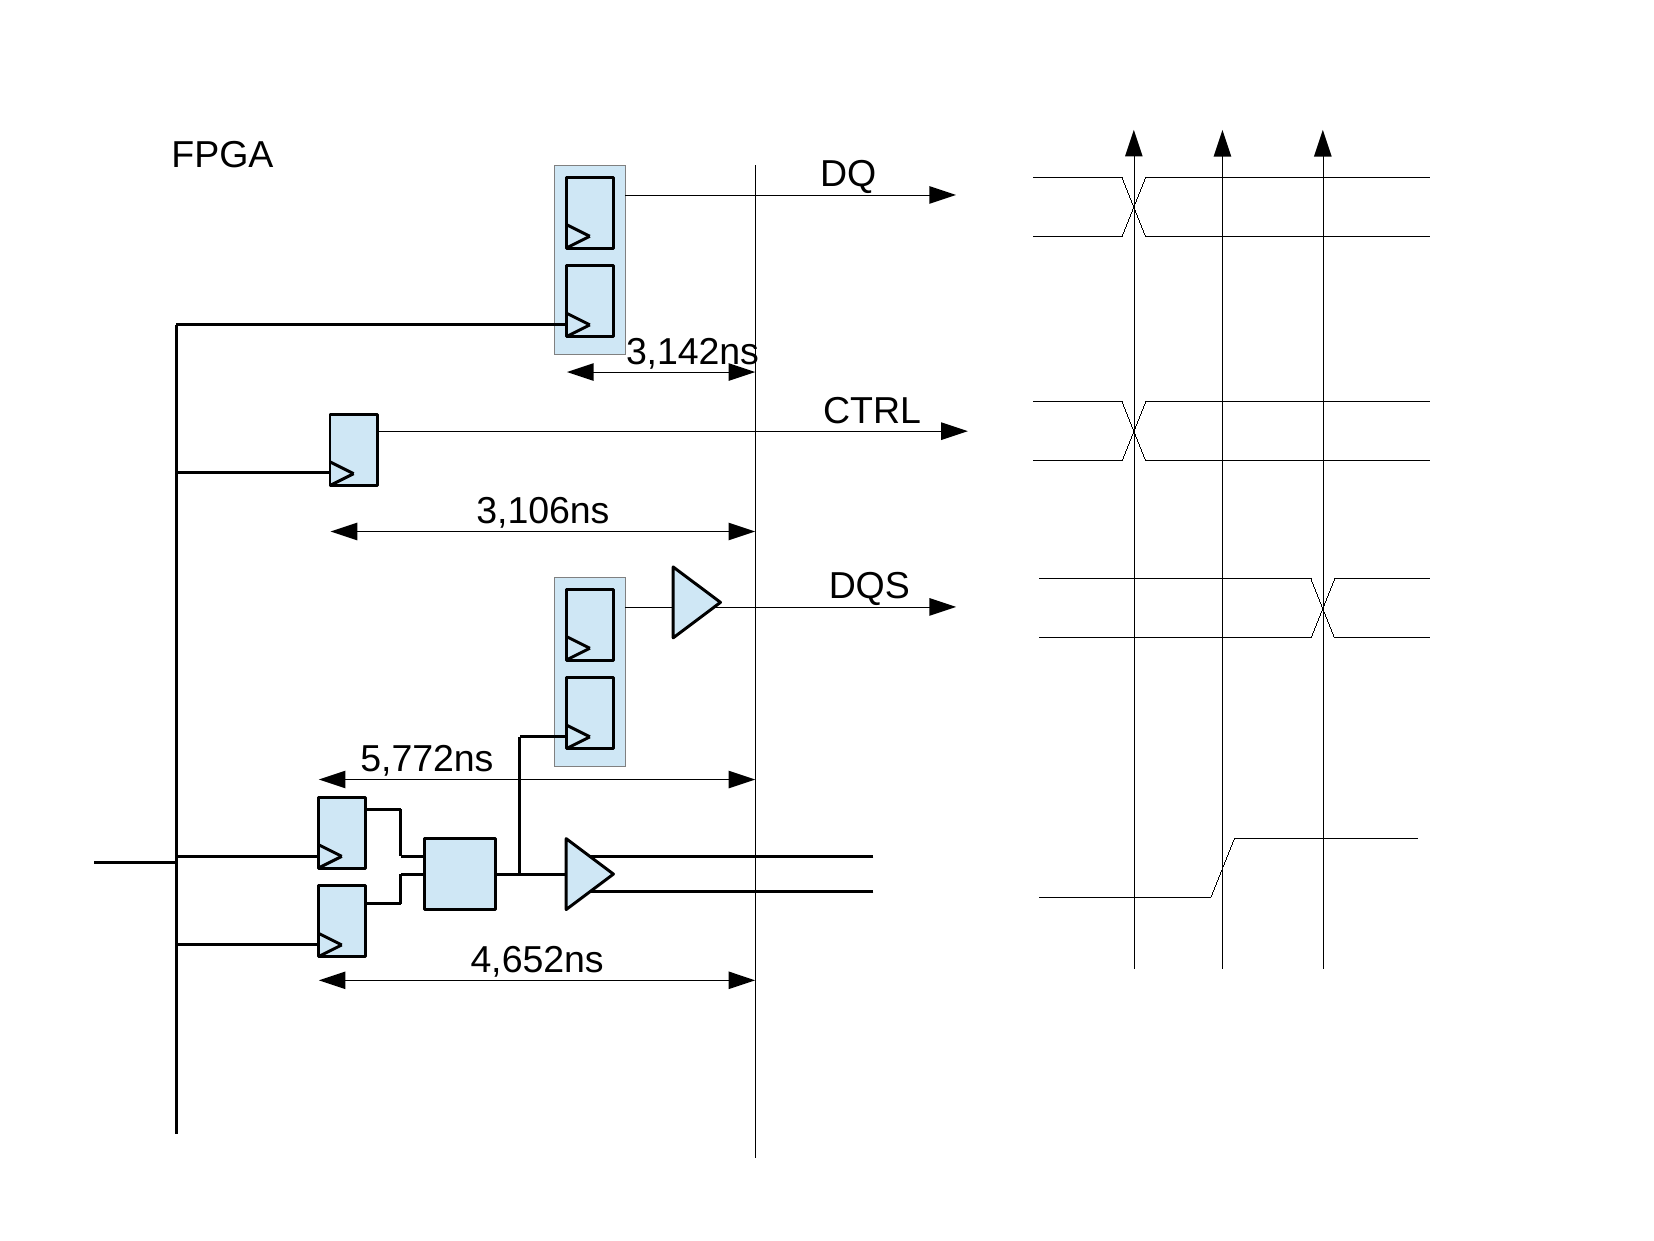

FPGA
 DQ
 3,142ns
 CTRL
3,106ns
 DQS
5,772ns
4,652ns